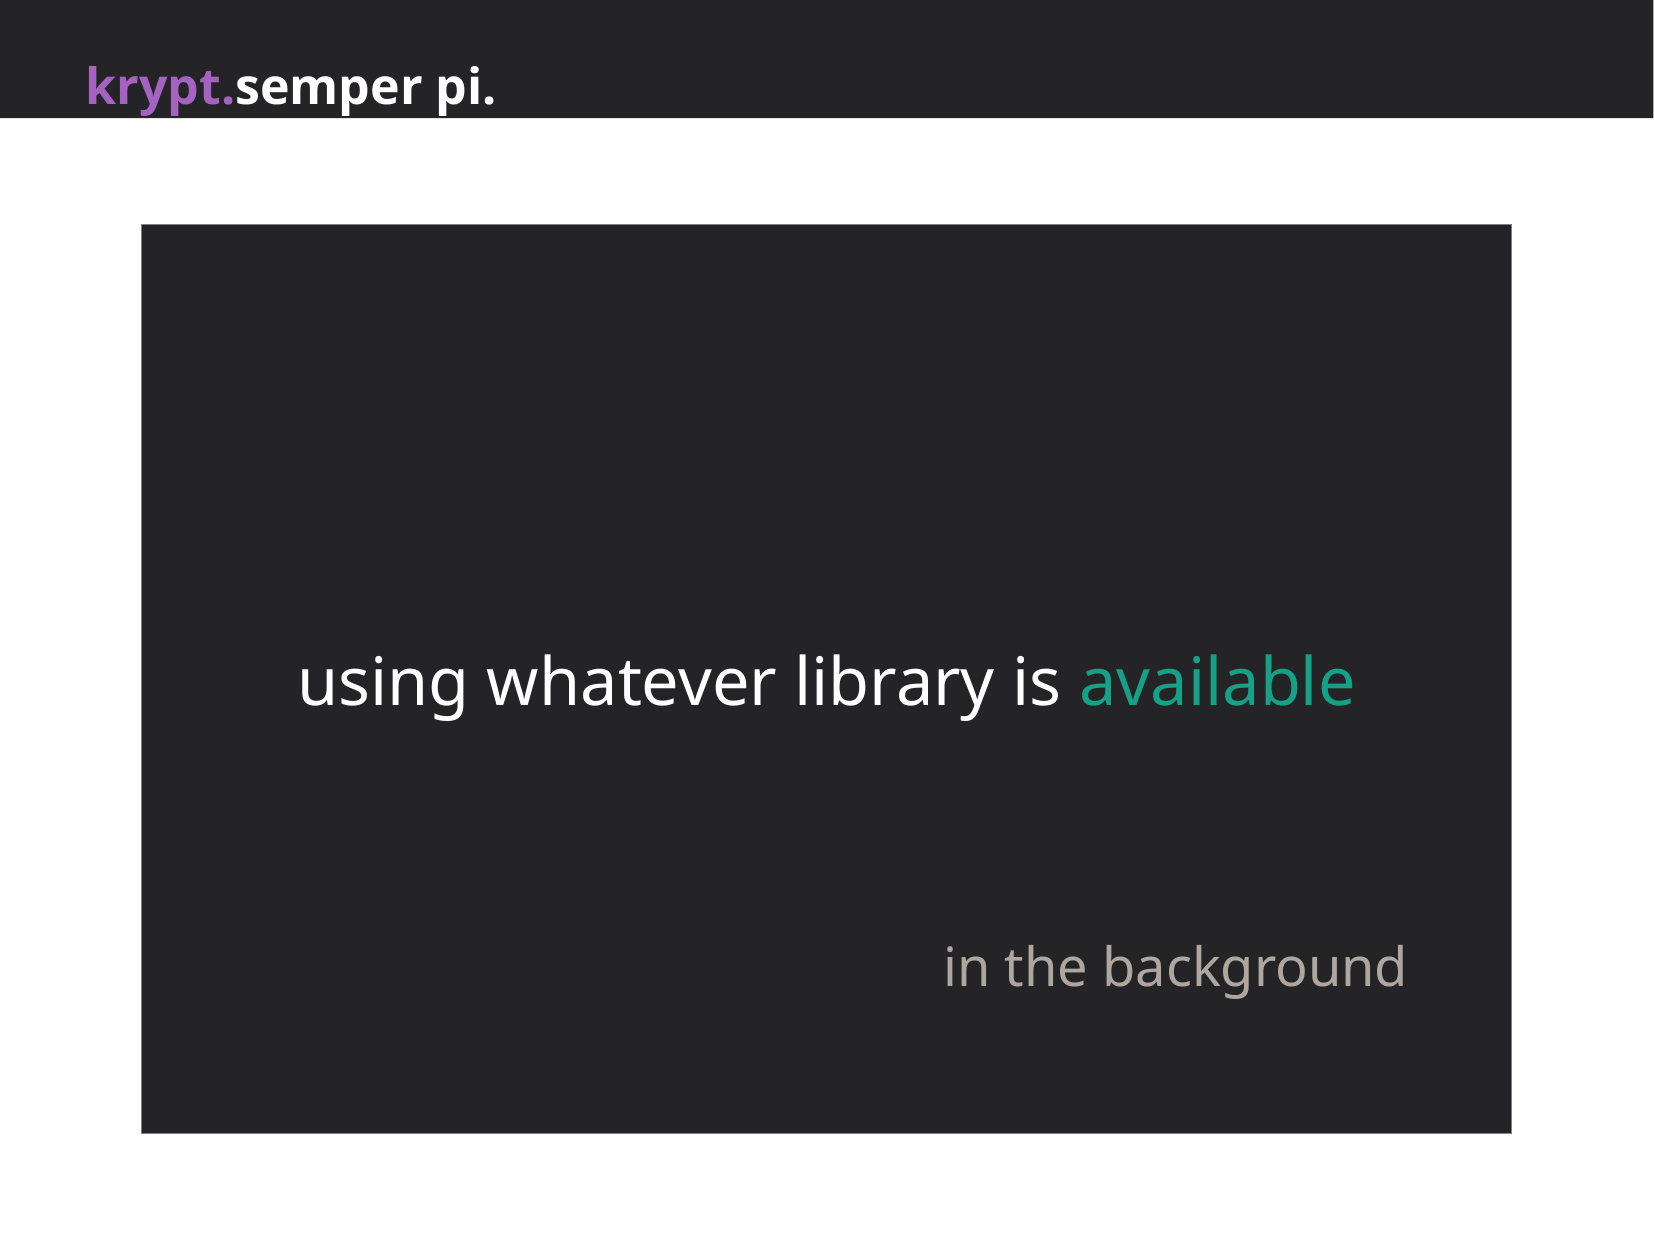

krypt.semper pi.
using whatever library is available
krypt first of all is a framework
in the background